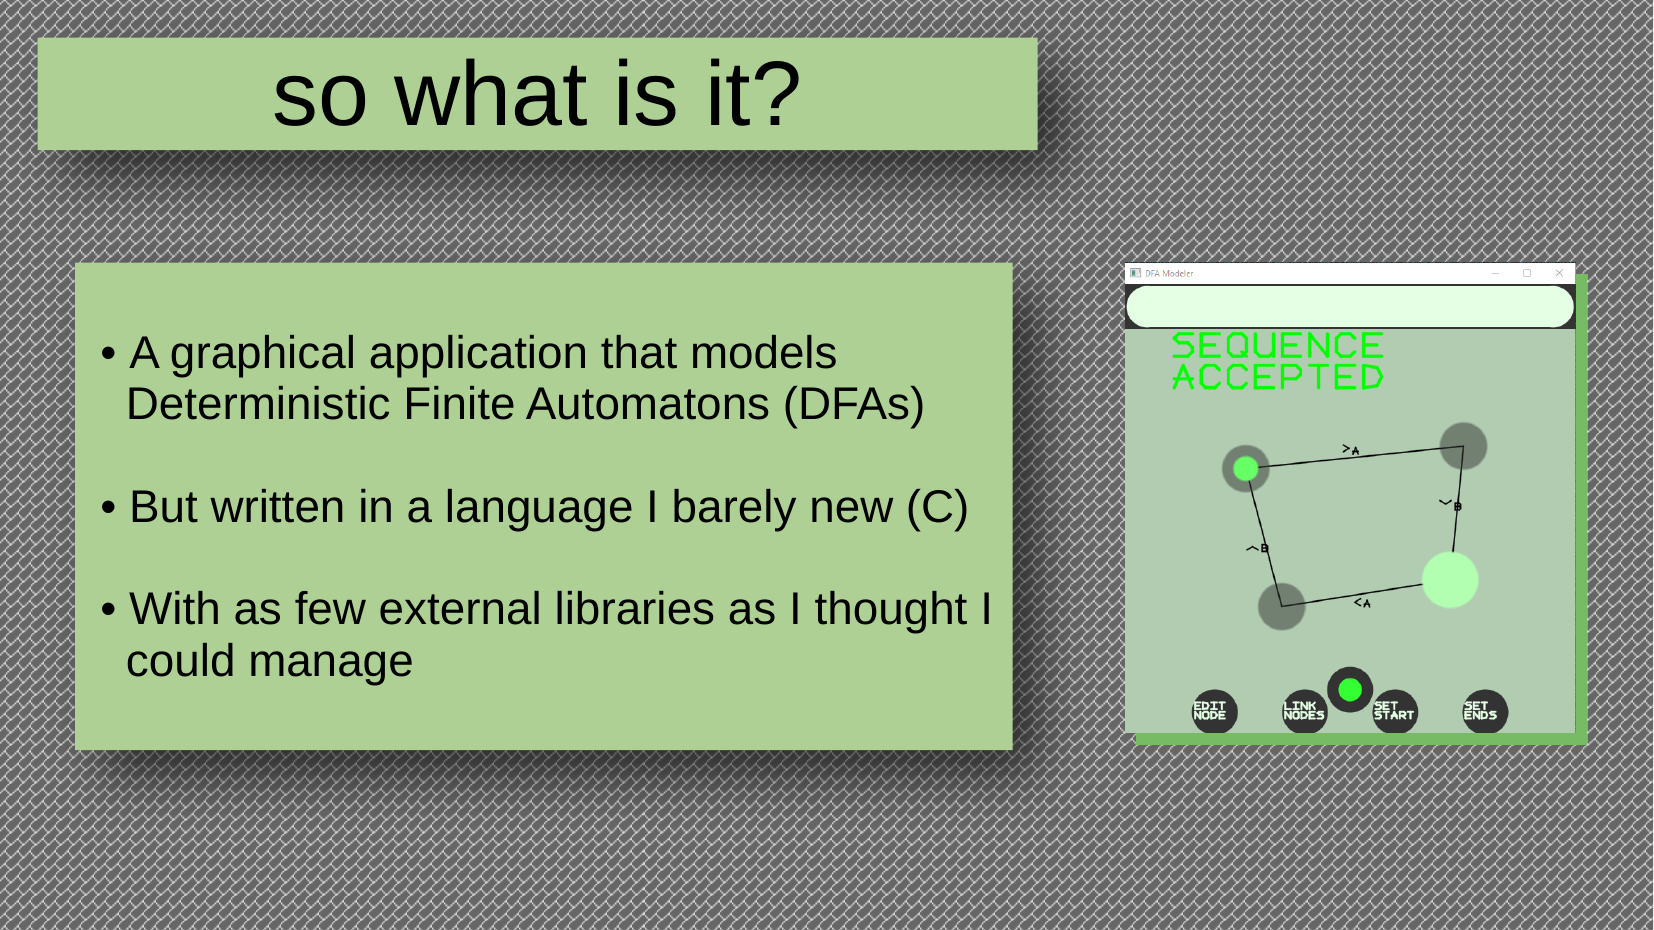

# so what is it?
 • A graphical application that models
 Deterministic Finite Automatons (DFAs)
 • But written in a language I barely new (C)
 • With as few external libraries as I thought I
 could manage